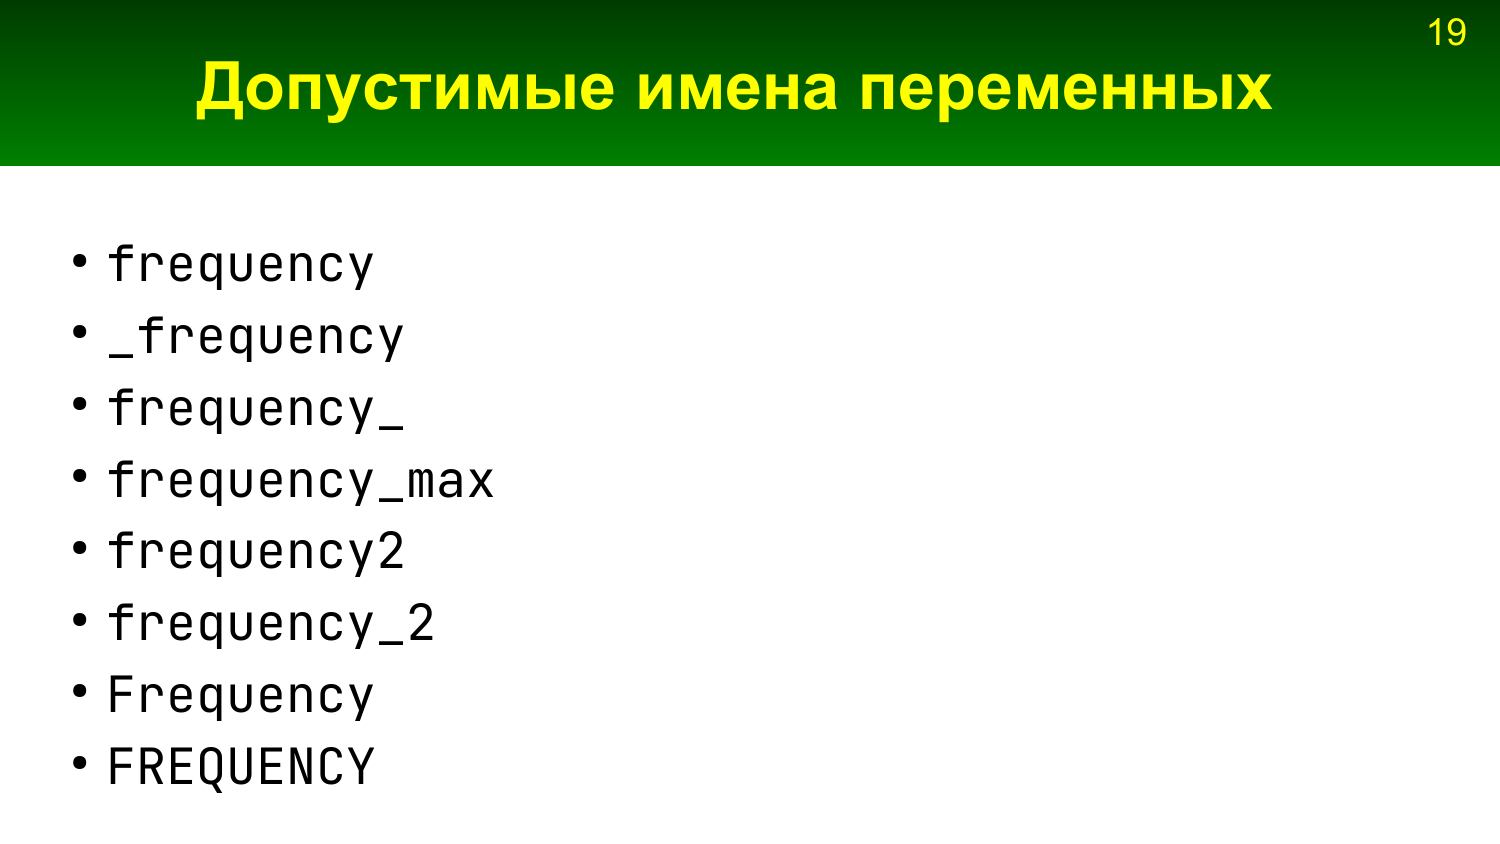

# Допустимые имена переменных
frequency
_frequency
frequency_
frequency_max
frequency2
frequency_2
Frequency
FREQUENCY